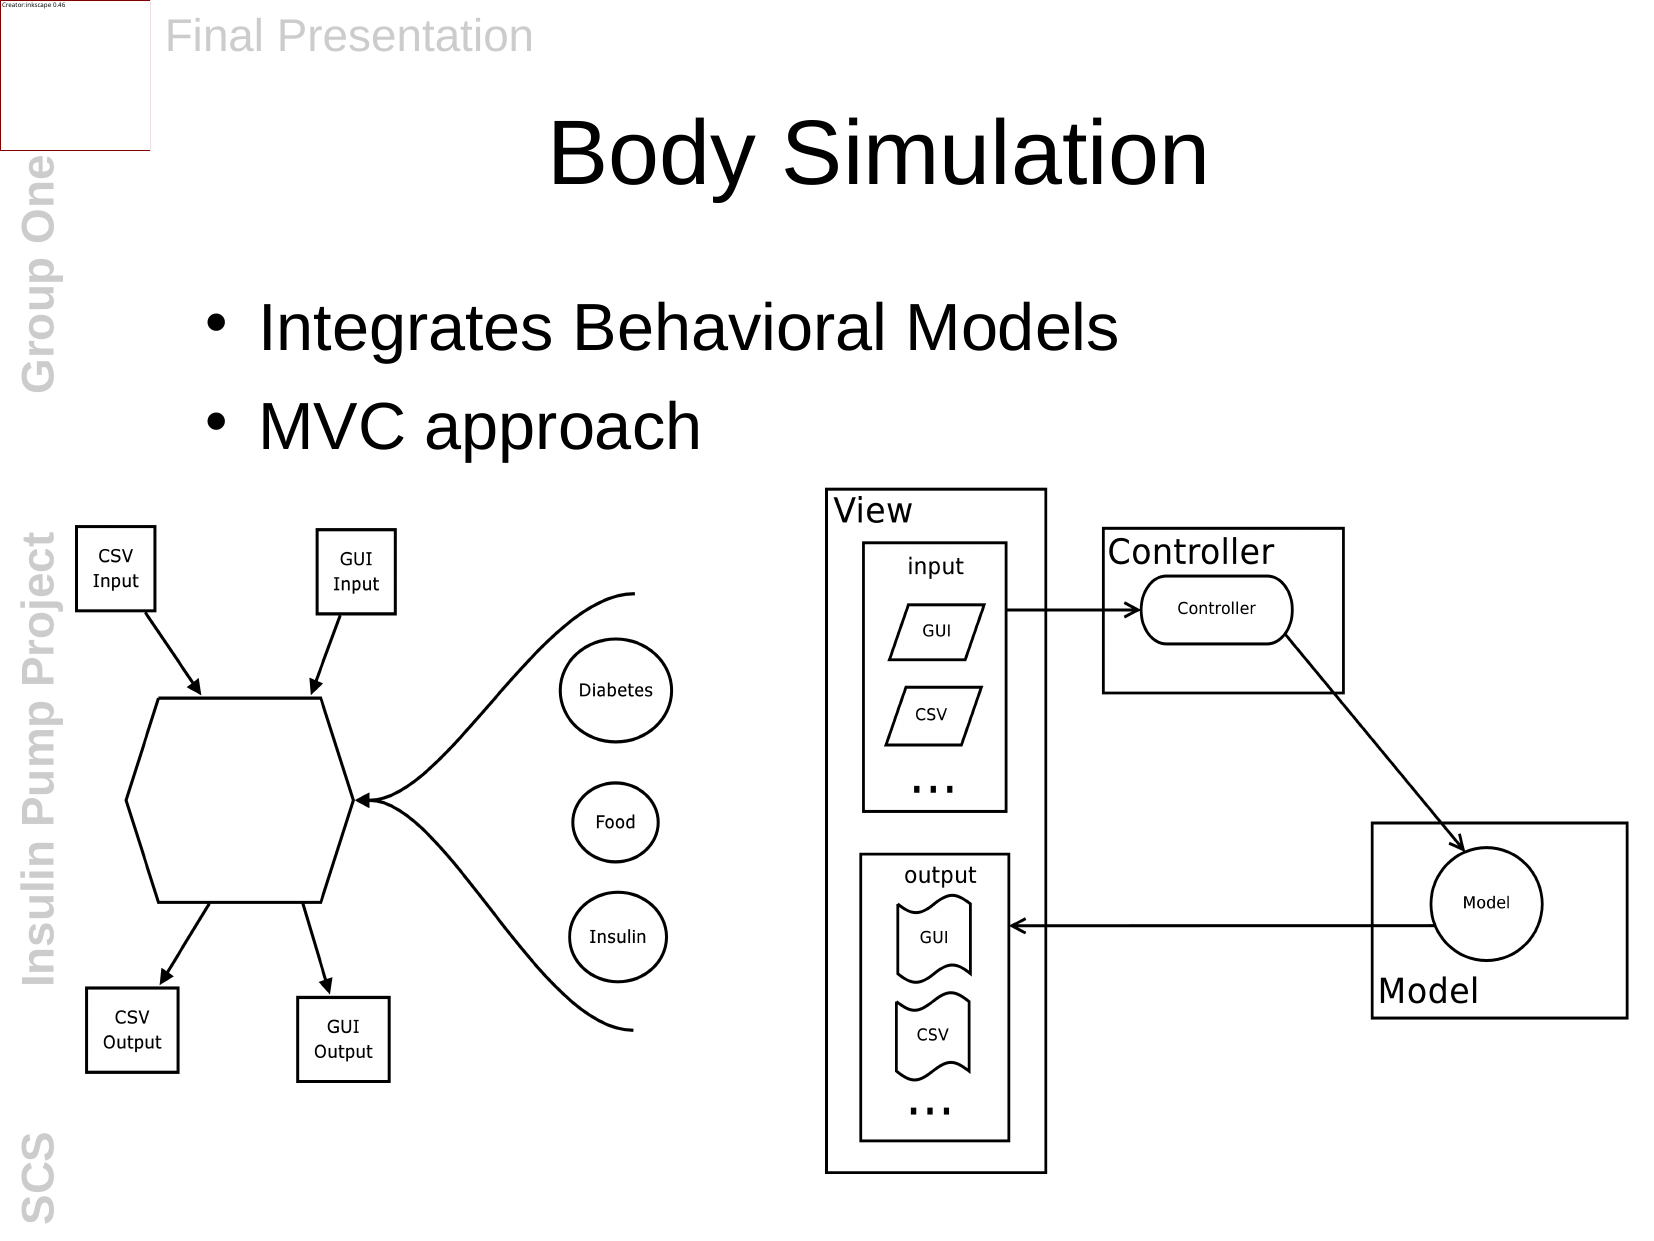

# Body Simulation
Integrates Behavioral Models
MVC approach